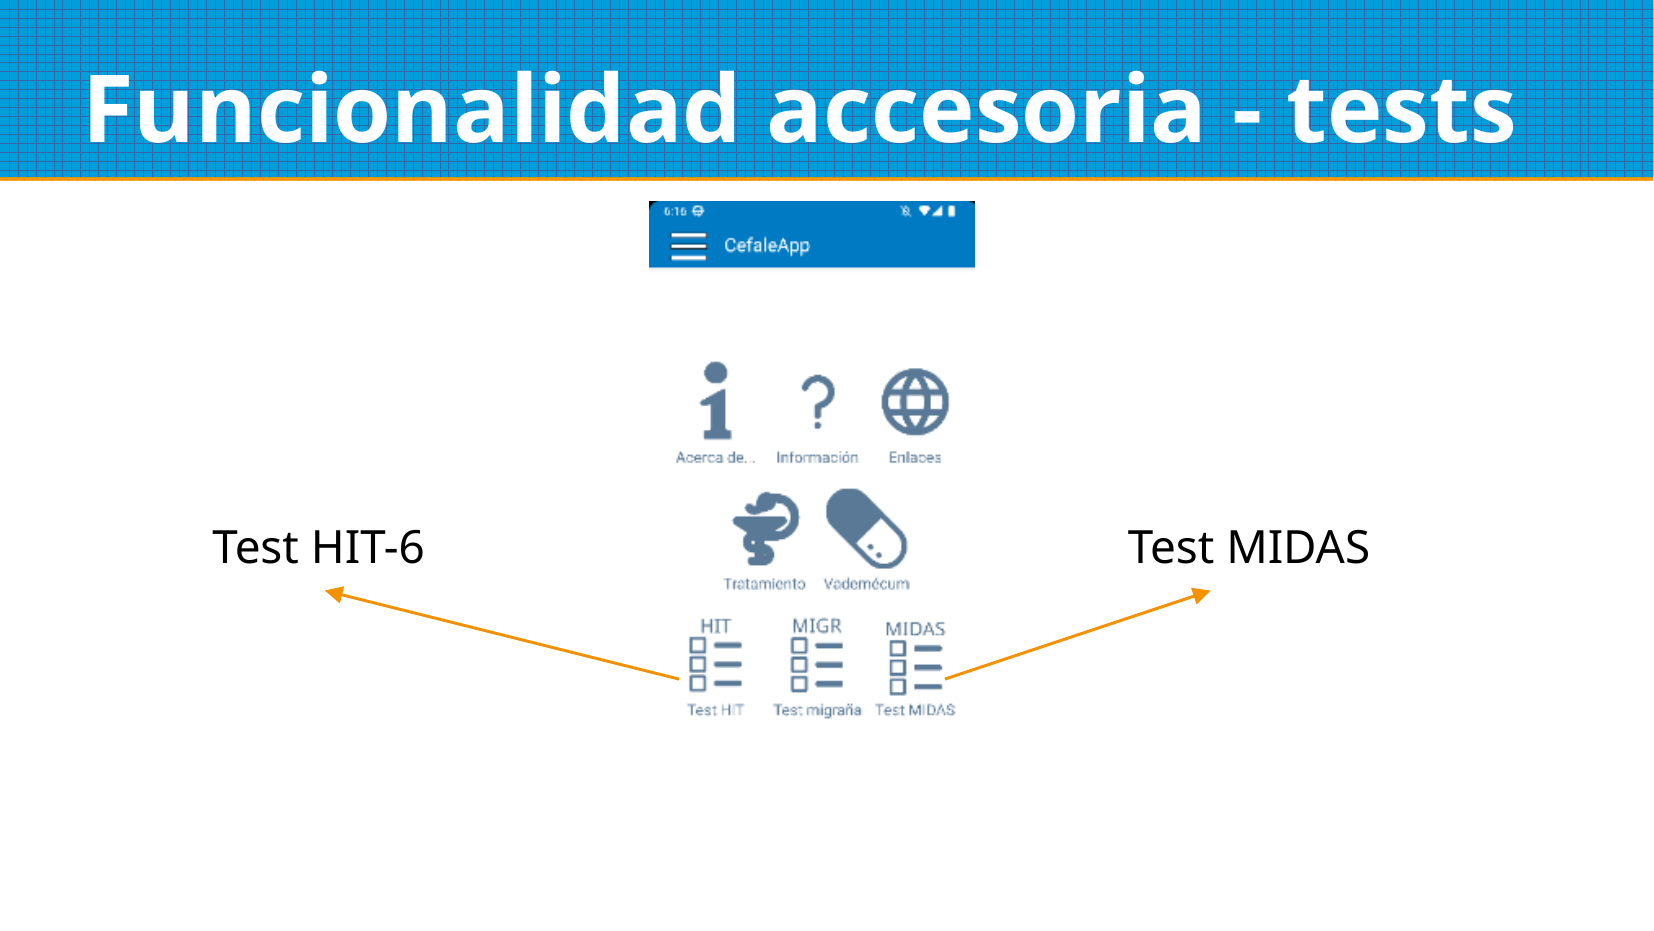

# Funcionalidad accesoria - tests
Test HIT-6
Test MIDAS